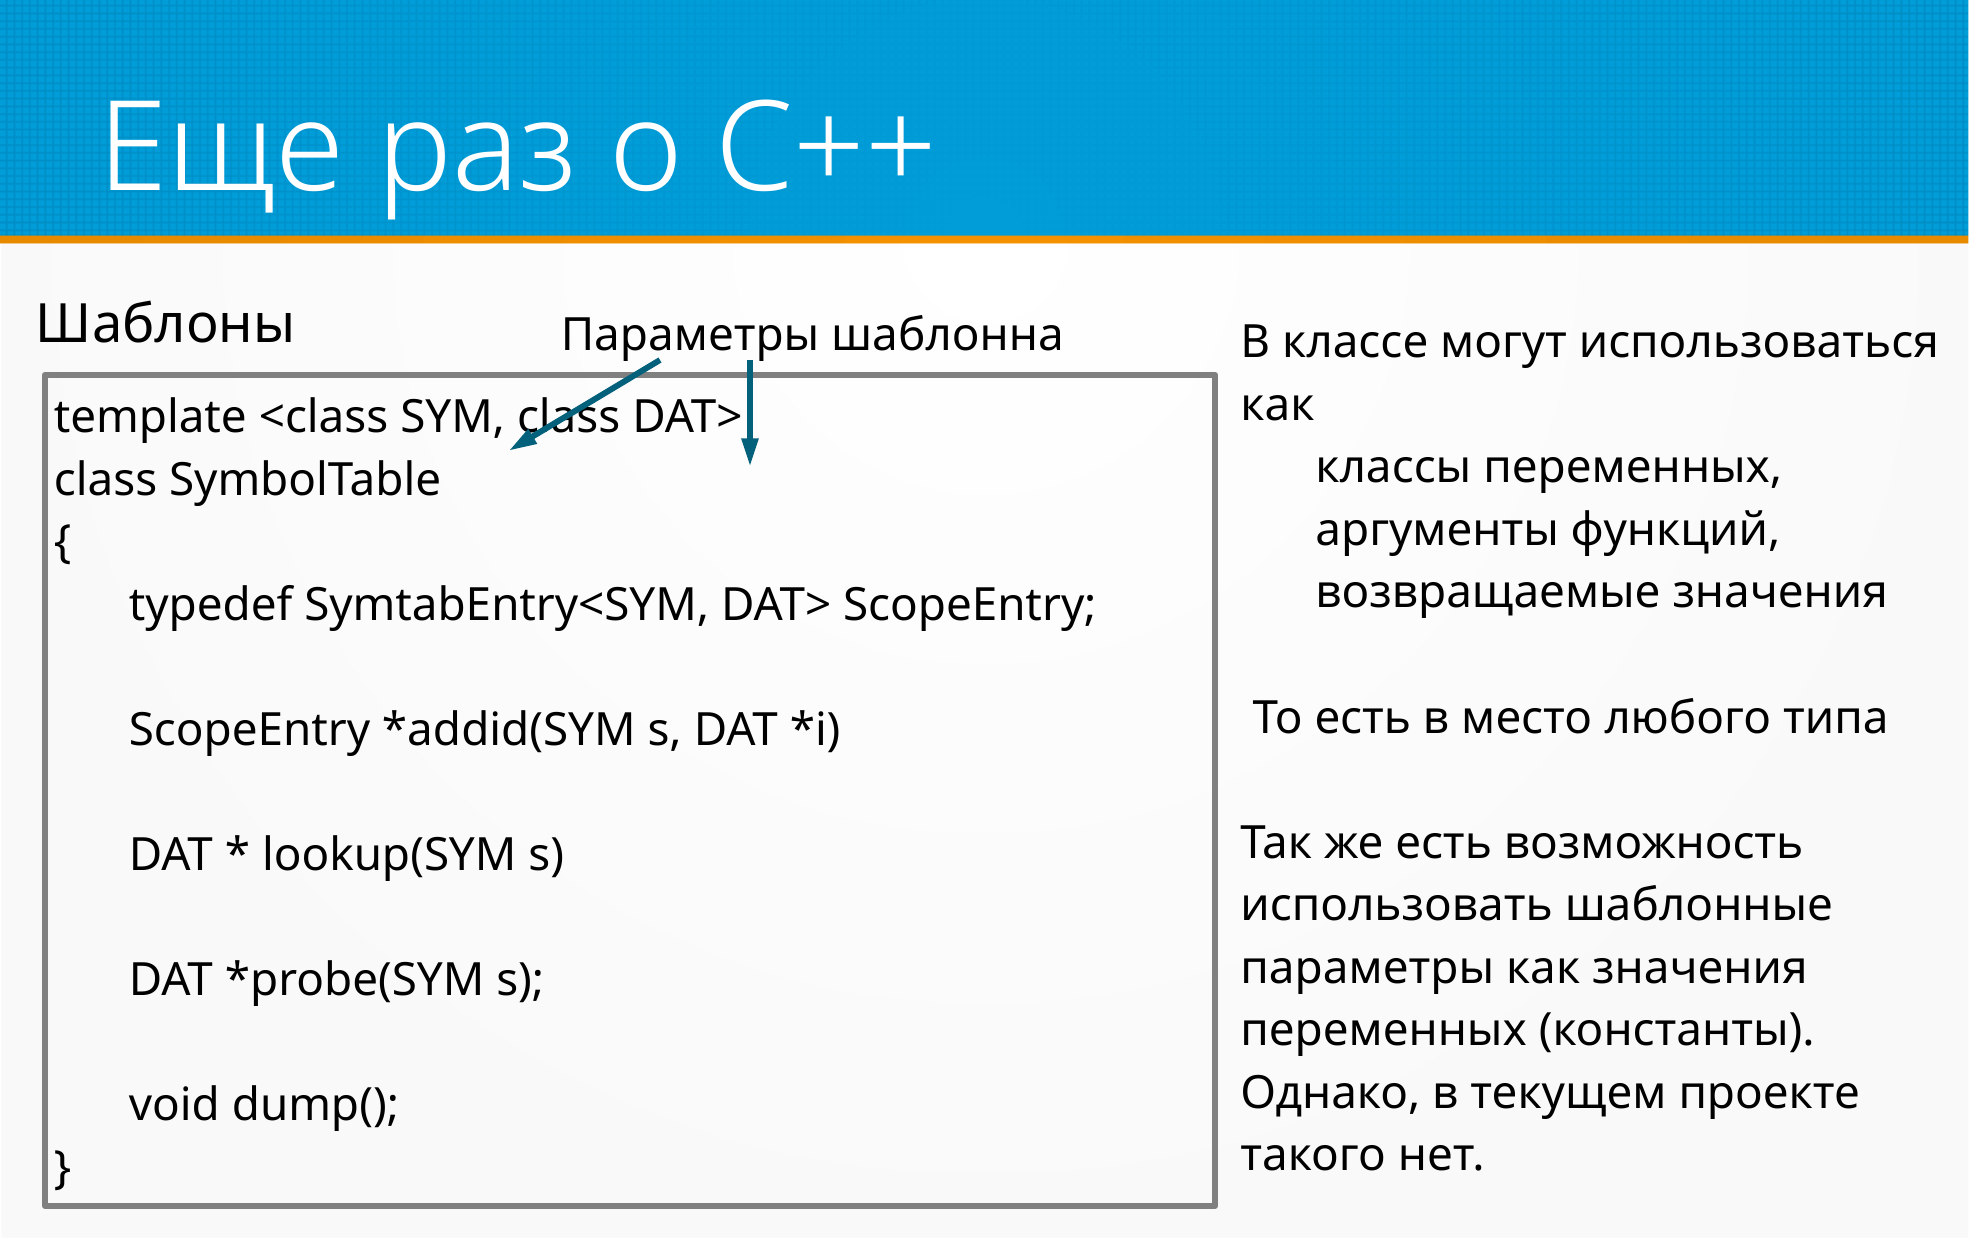

# Еще раз о C++
Шаблоны
Параметры шаблонна
В классе могут использоваться как
	классы переменных,
	аргументы функций,
	возвращаемые значения
 То есть в место любого типа
Так же есть возможность использовать шаблонные параметры как значения переменных (константы). Однако, в текущем проекте такого нет.
template <class SYM, class DAT>
class SymbolTable
{
	typedef SymtabEntry<SYM, DAT> ScopeEntry;
	ScopeEntry *addid(SYM s, DAT *i)
	DAT * lookup(SYM s)
	DAT *probe(SYM s);
	void dump();
}